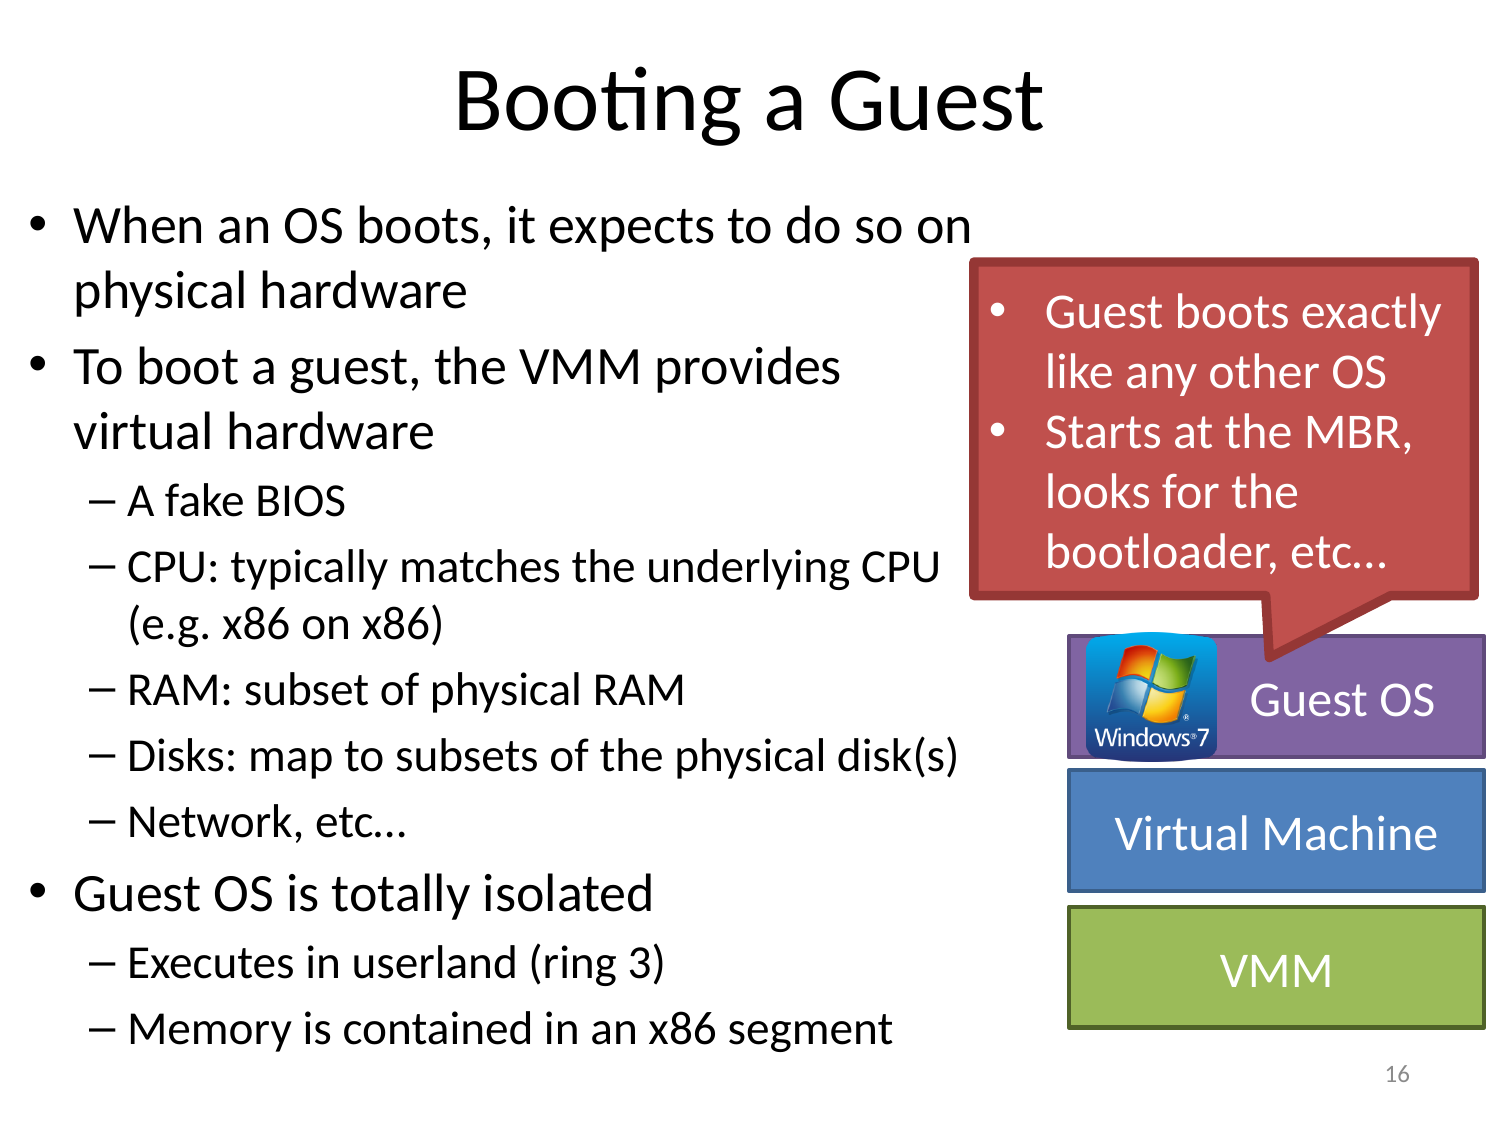

# Booting a Guest
When an OS boots, it expects to do so on physical hardware
To boot a guest, the VMM provides virtual hardware
A fake BIOS
CPU: typically matches the underlying CPU (e.g. x86 on x86)
RAM: subset of physical RAM
Disks: map to subsets of the physical disk(s)
Network, etc…
Guest OS is totally isolated
Executes in userland (ring 3)
Memory is contained in an x86 segment
Guest boots exactly like any other OS
Starts at the MBR, looks for the bootloader, etc…
Guest OS
Virtual Machine
VMM